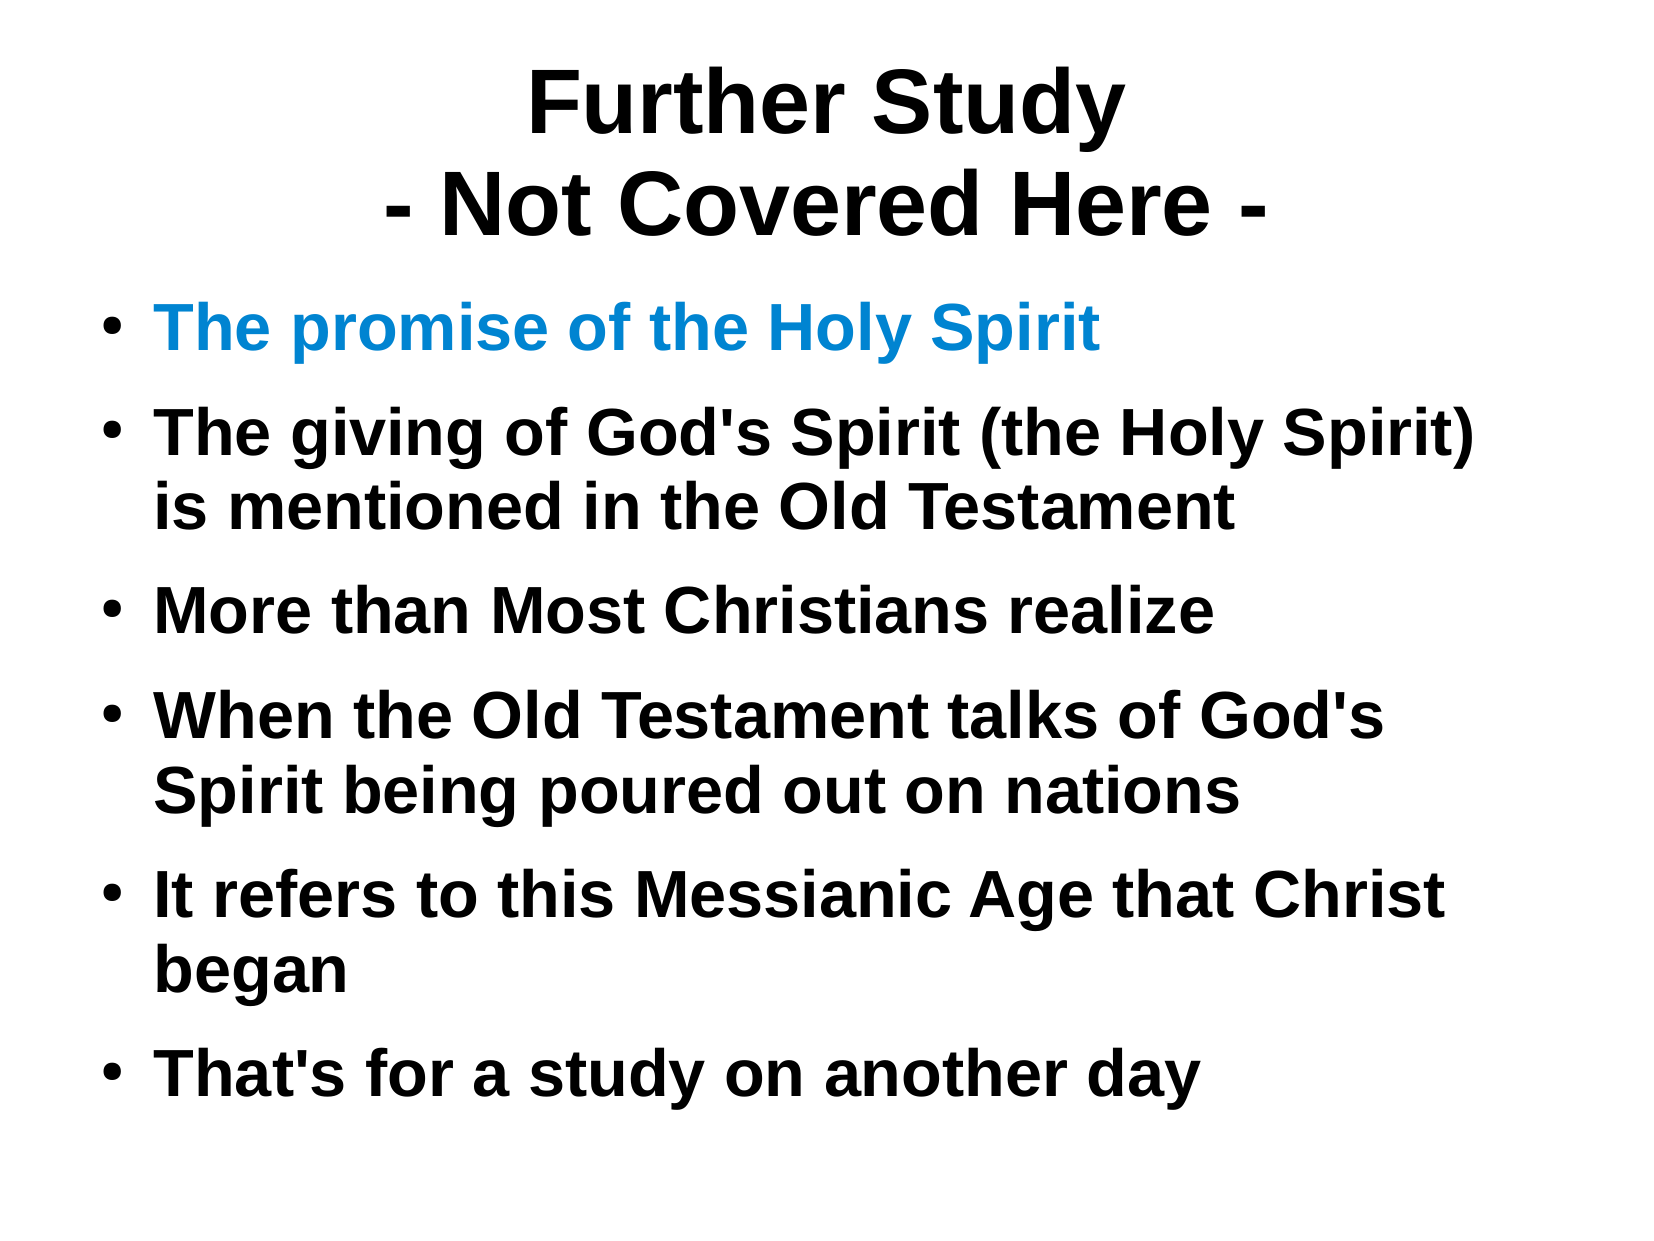

# Further Study - Not Covered Here -
The promise of the Holy Spirit
The giving of God's Spirit (the Holy Spirit)
is mentioned in the Old Testament
More than Most Christians realize
When the Old Testament talks of God's Spirit being poured out on nations
It refers to this Messianic Age that Christ began
That's for a study on another day